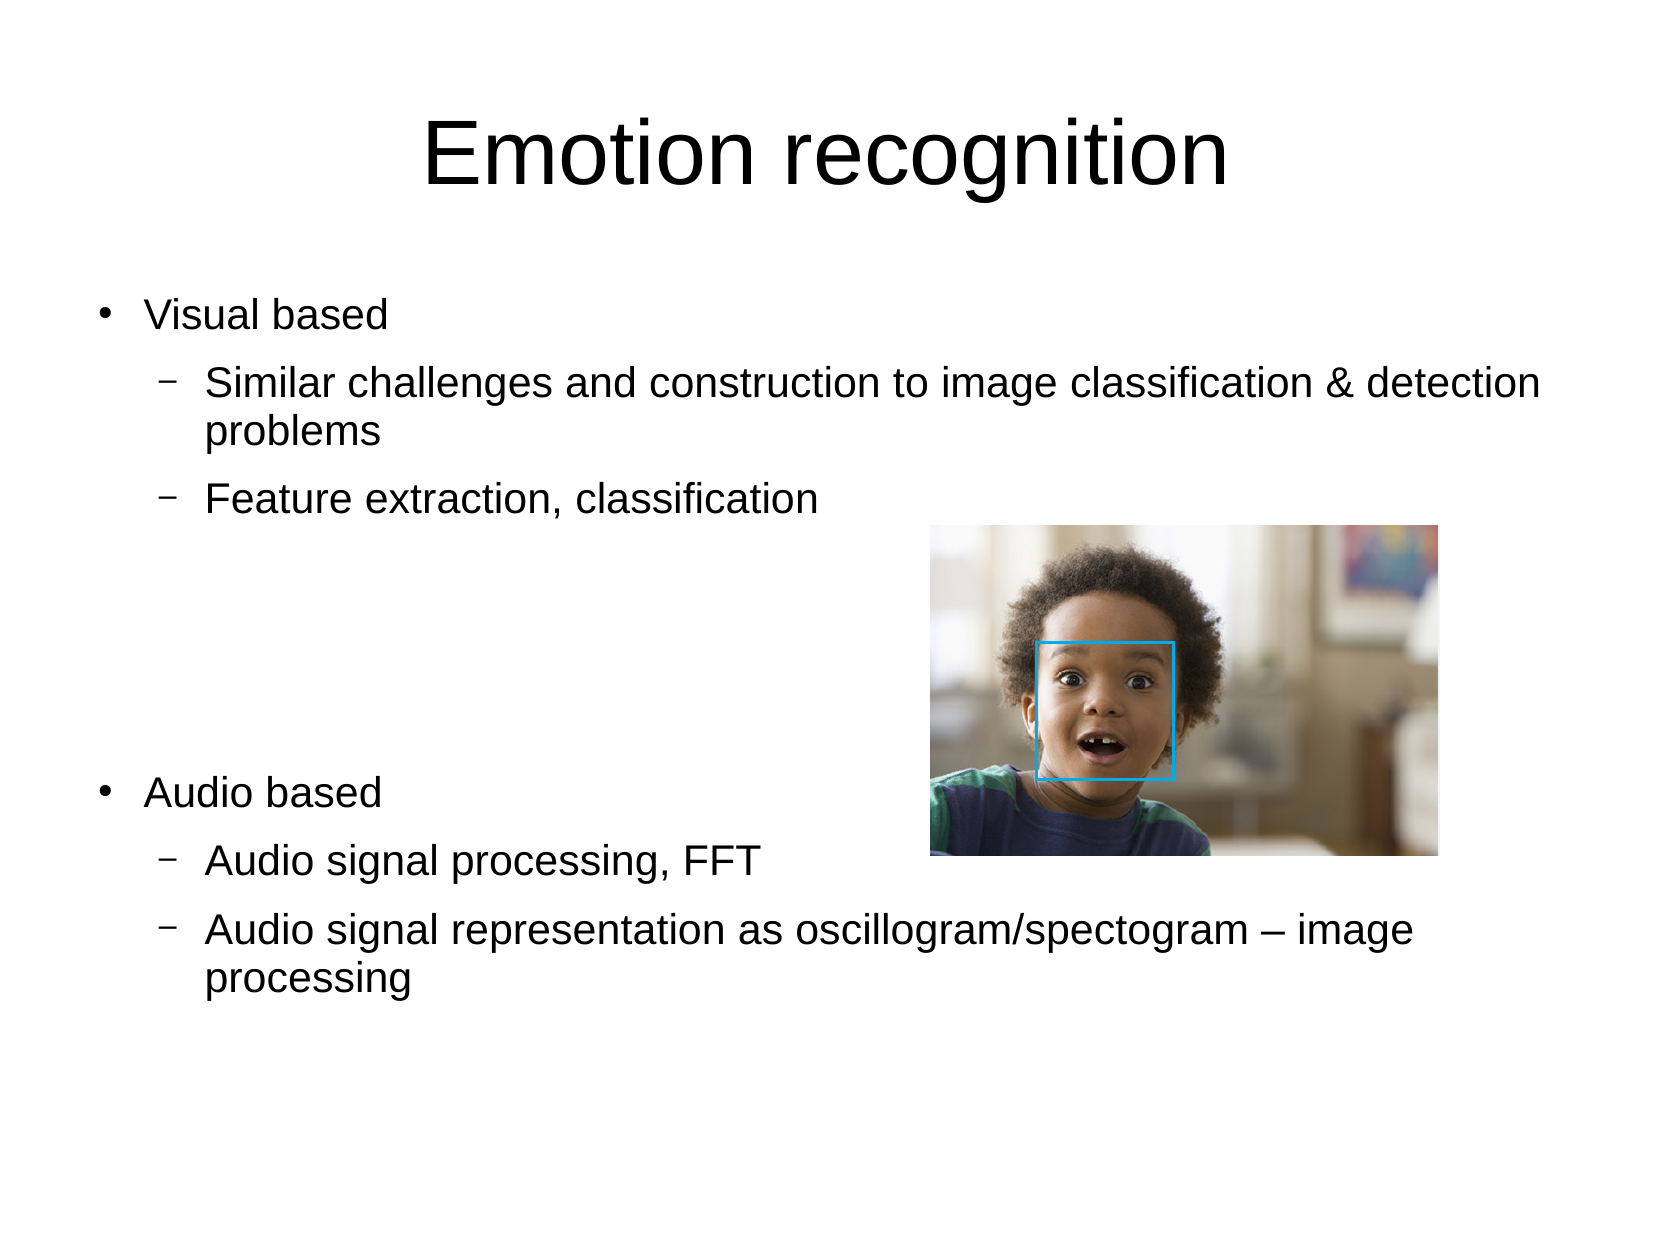

# Emotion recognition
Visual based
Similar challenges and construction to image classification & detection problems
Feature extraction, classification
Audio based
Audio signal processing, FFT
Audio signal representation as oscillogram/spectogram – image processing